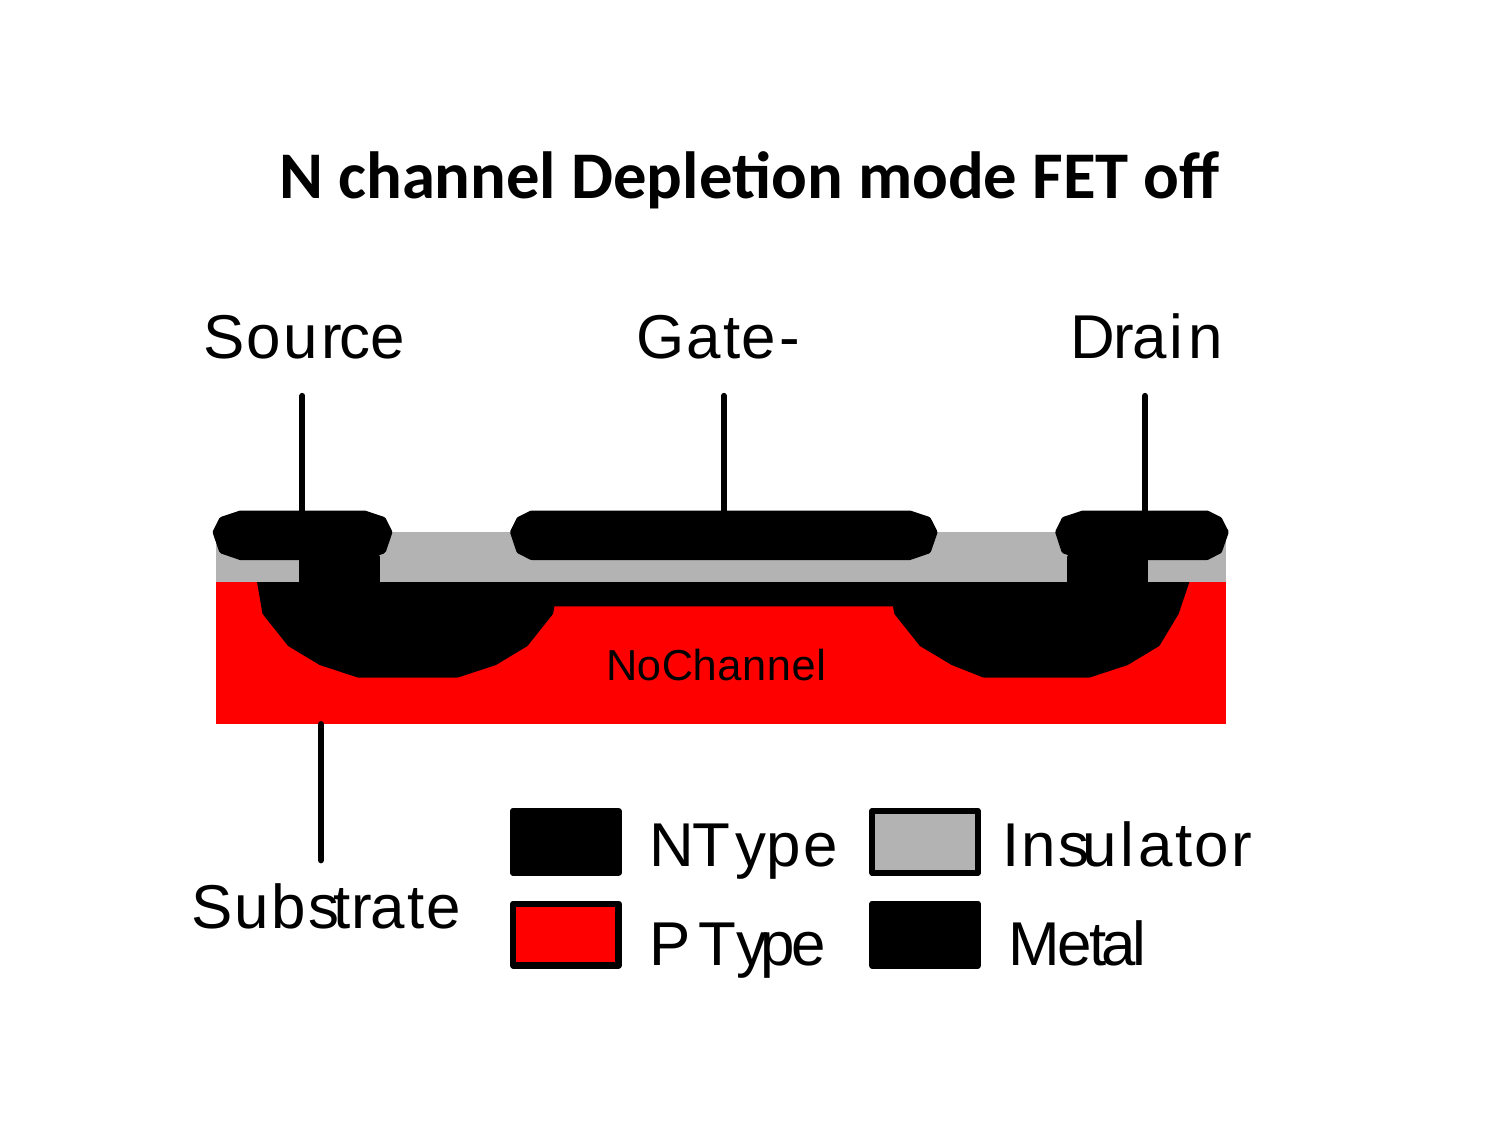

# N channel Depletion mode FET off